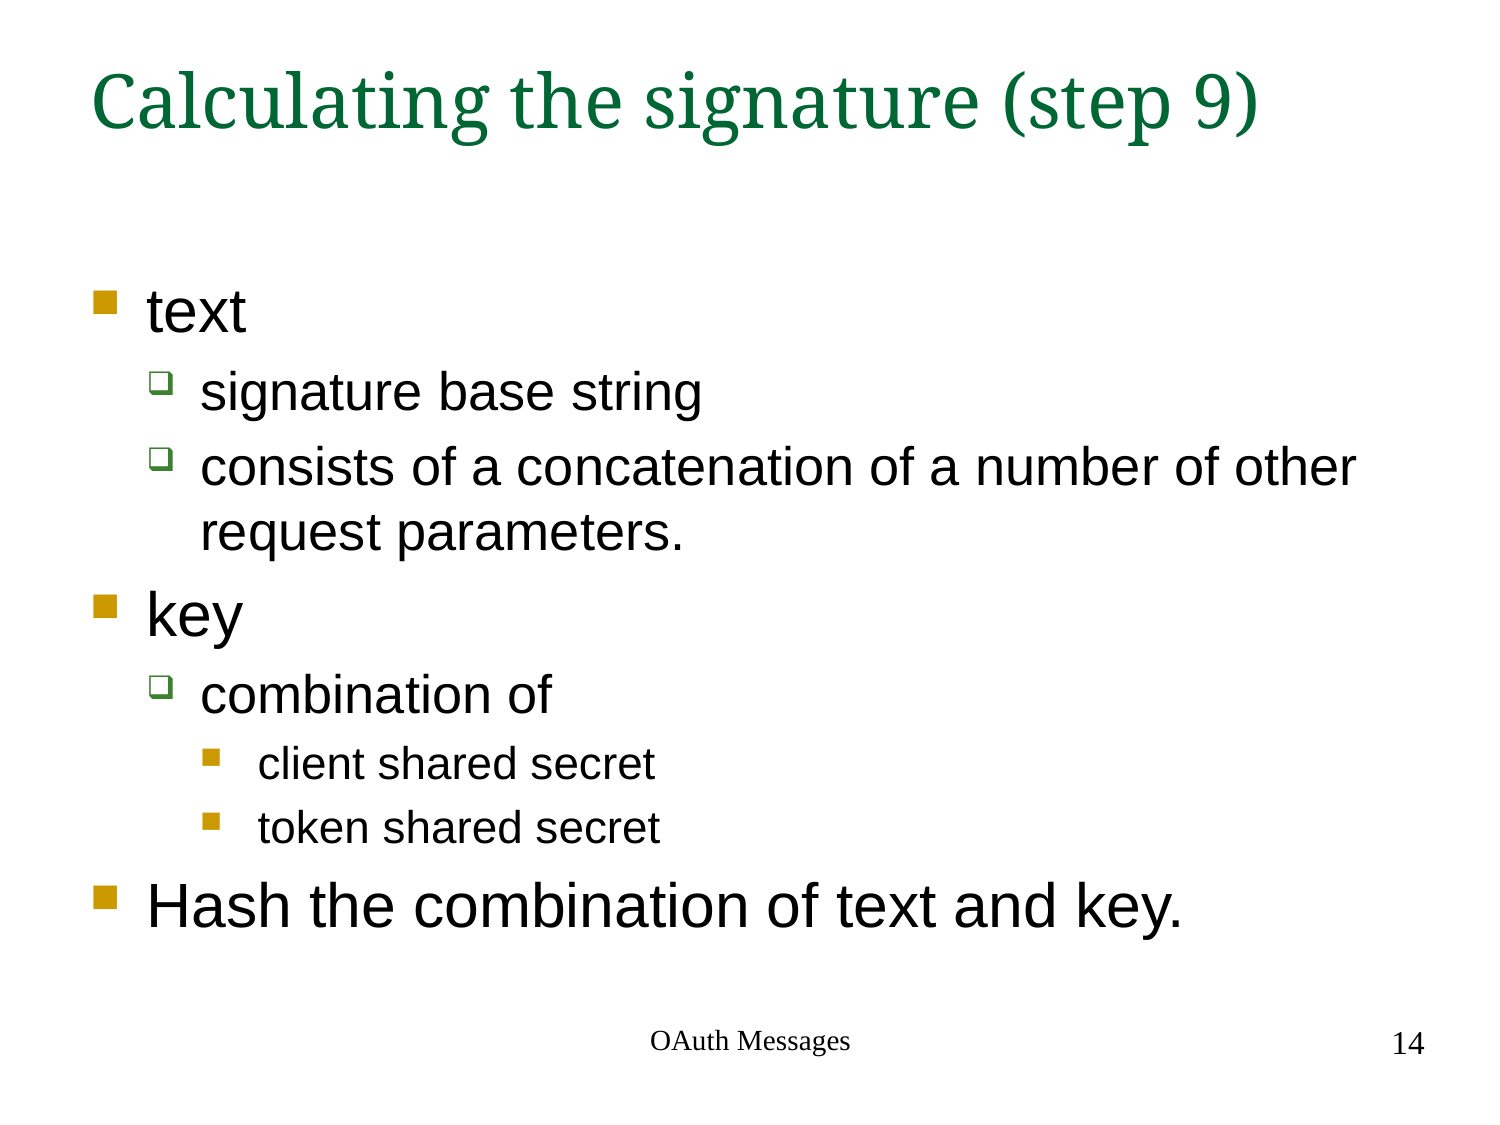

# Calculating the signature (step 9)
text
signature base string
consists of a concatenation of a number of other request parameters.
key
combination of
client shared secret
token shared secret
Hash the combination of text and key.
OAuth Messages
14